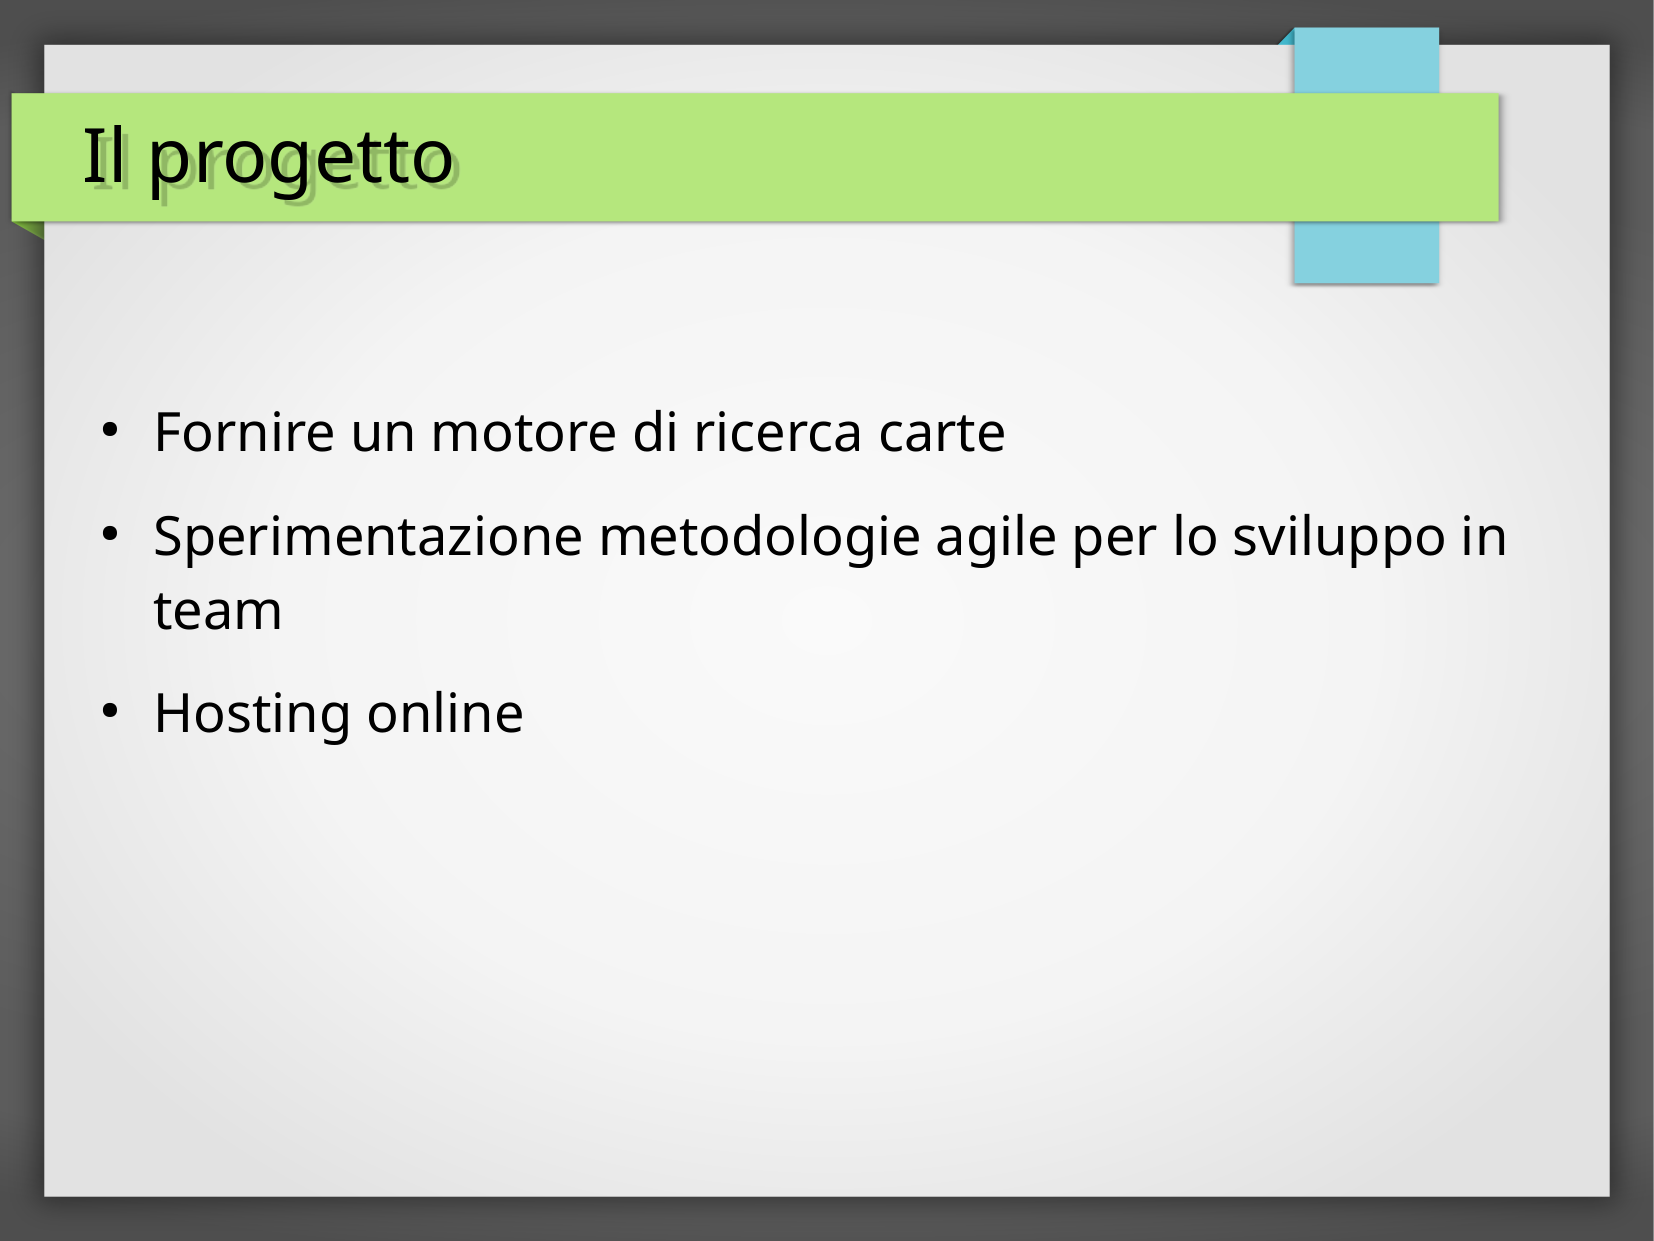

# Il progetto
Fornire un motore di ricerca carte
Sperimentazione metodologie agile per lo sviluppo in team
Hosting online